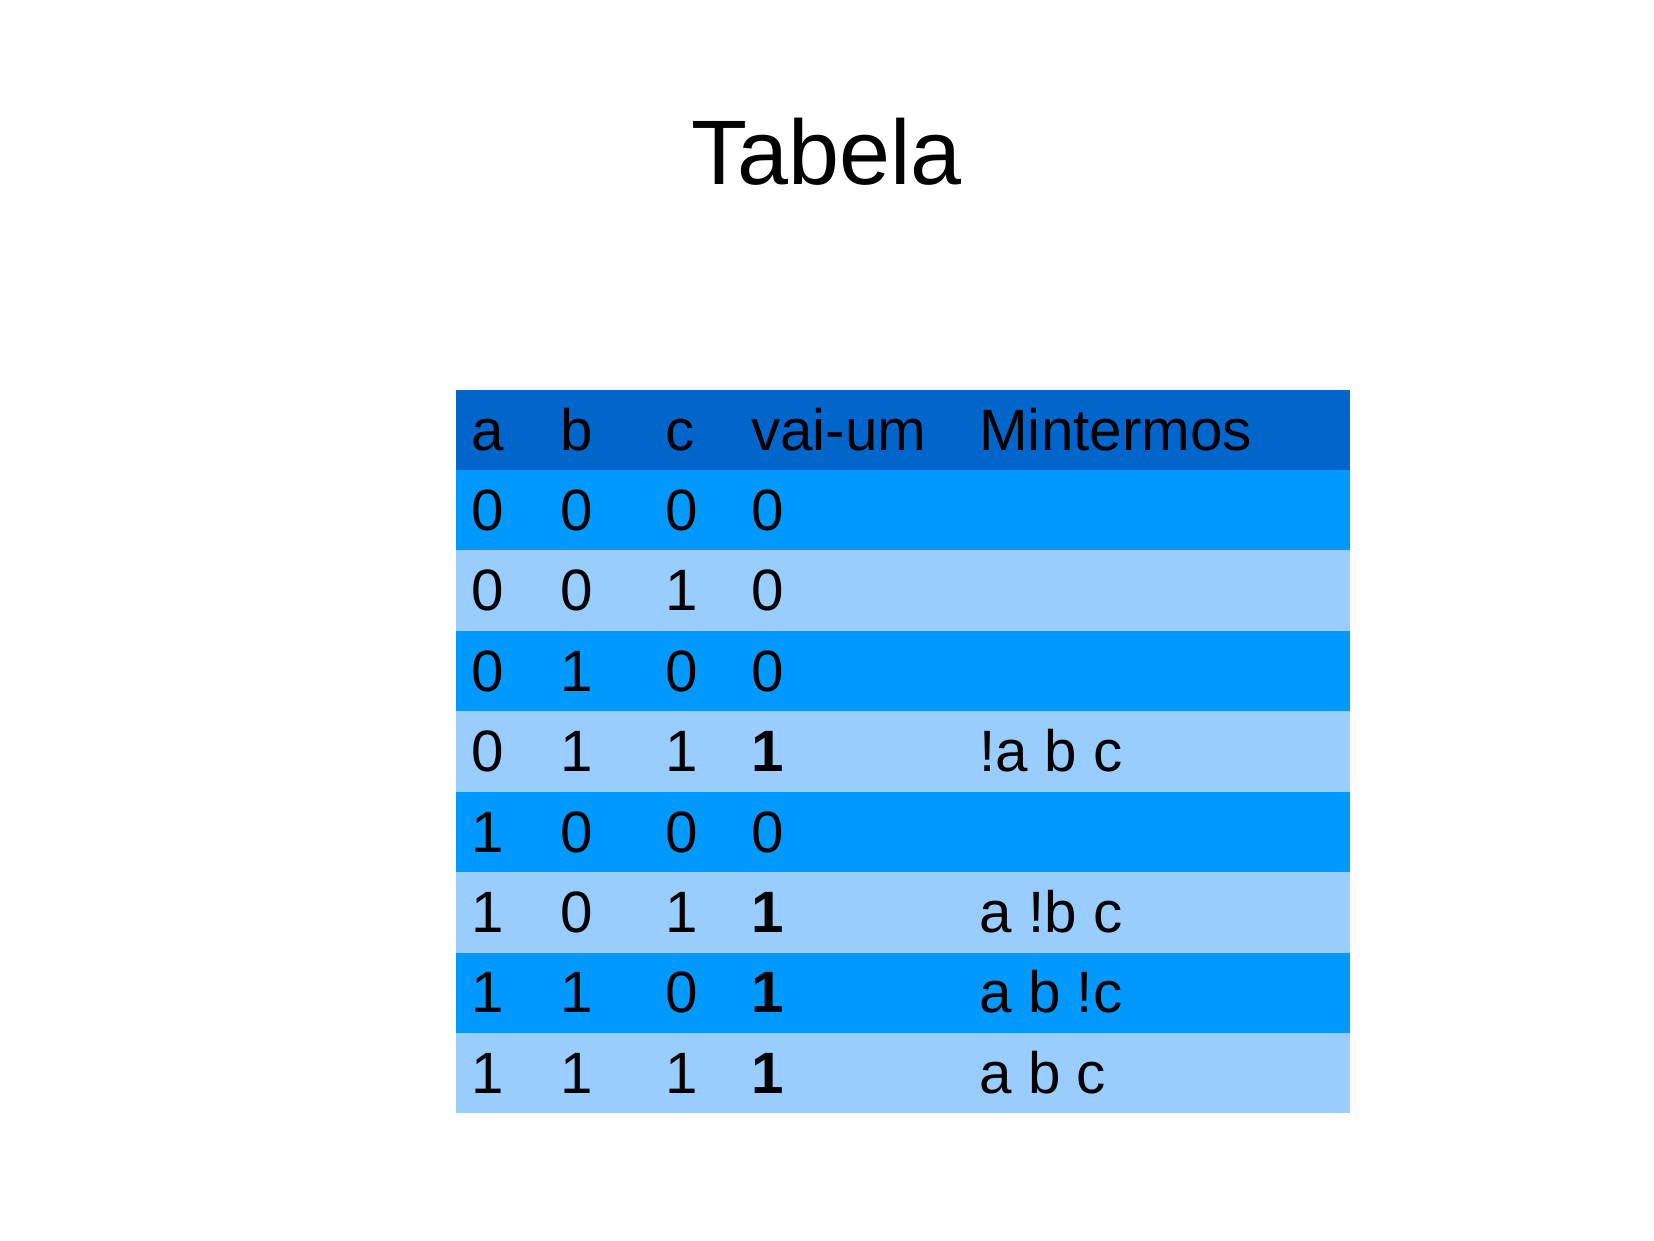

# Tabela
| a | b | c | vai-um | Mintermos |
| --- | --- | --- | --- | --- |
| 0 | 0 | 0 | 0 | |
| 0 | 0 | 1 | 0 | |
| 0 | 1 | 0 | 0 | |
| 0 | 1 | 1 | 1 | !a b c |
| 1 | 0 | 0 | 0 | |
| 1 | 0 | 1 | 1 | a !b c |
| 1 | 1 | 0 | 1 | a b !c |
| 1 | 1 | 1 | 1 | a b c |